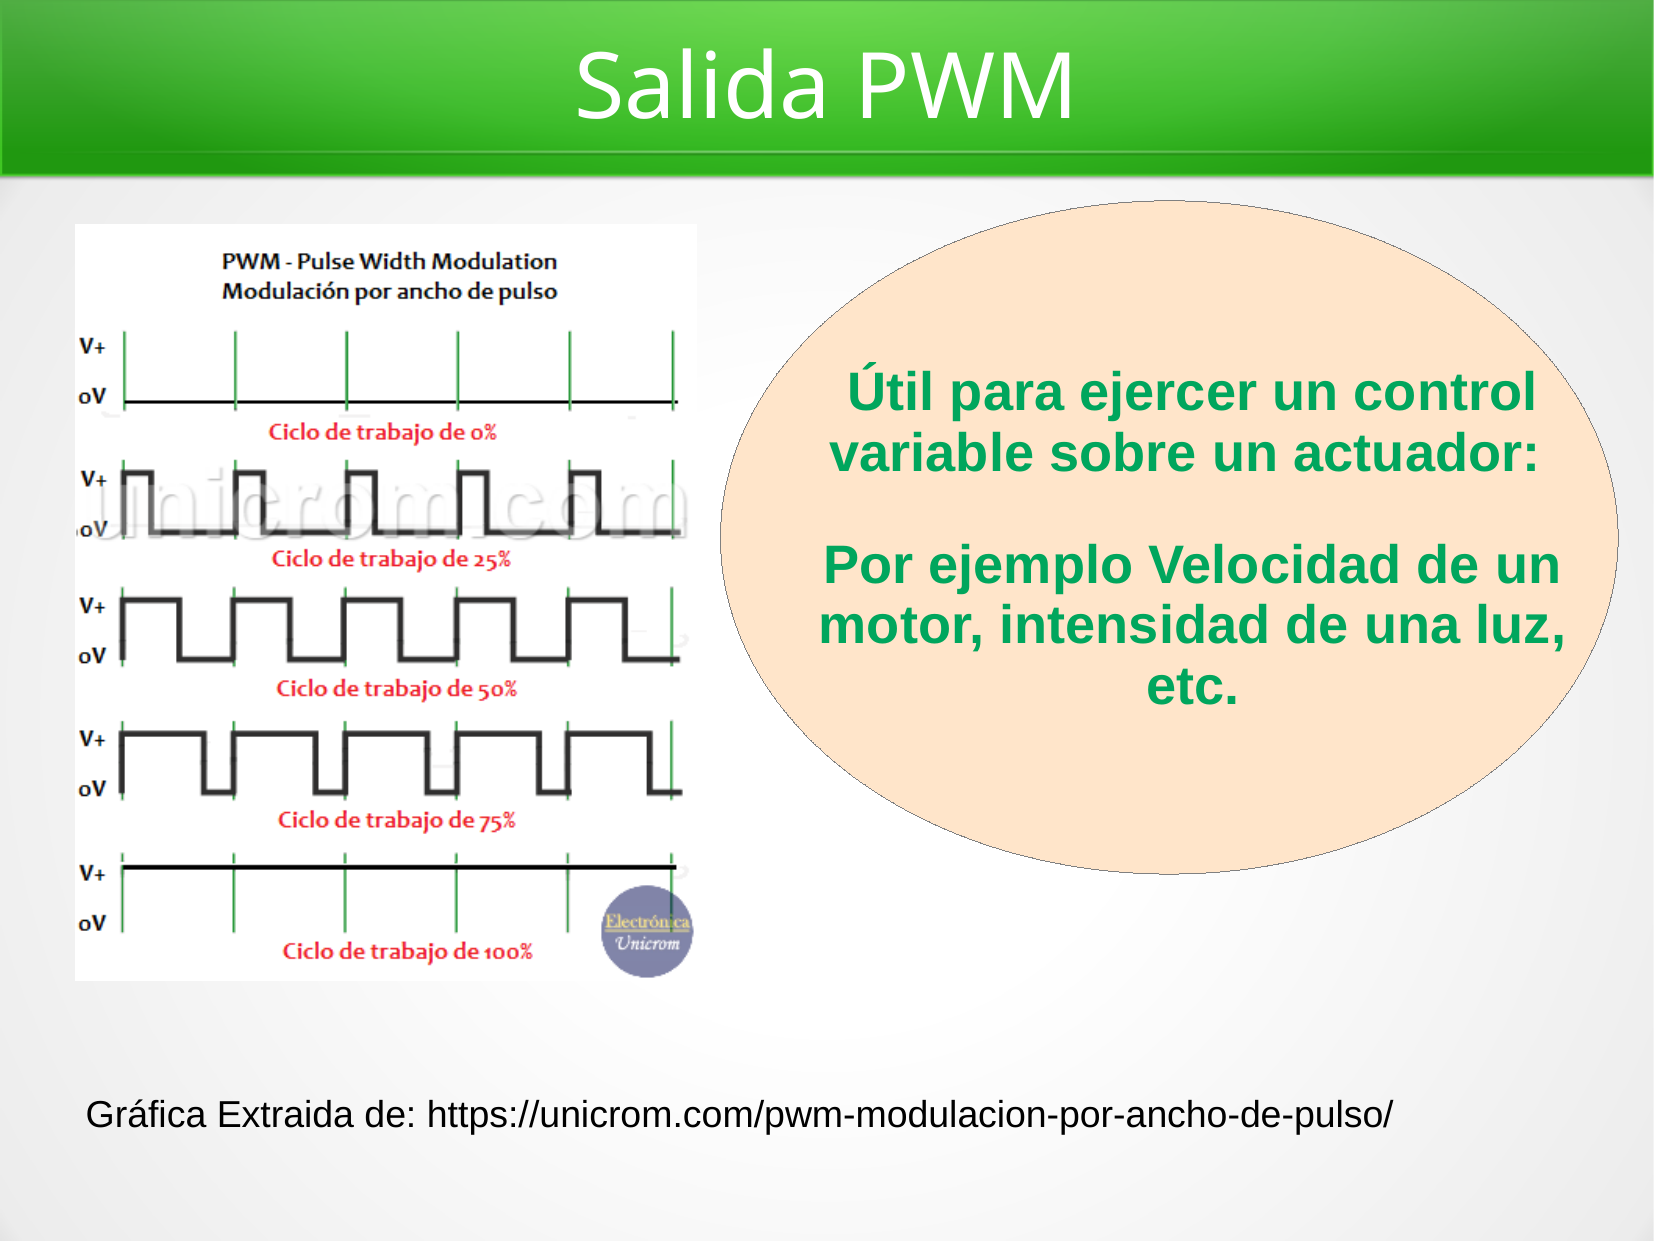

# Salida PWM
Útil para ejercer un control variable sobre un actuador:
Por ejemplo Velocidad de un motor, intensidad de una luz, etc.
Gráfica Extraida de: https://unicrom.com/pwm-modulacion-por-ancho-de-pulso/